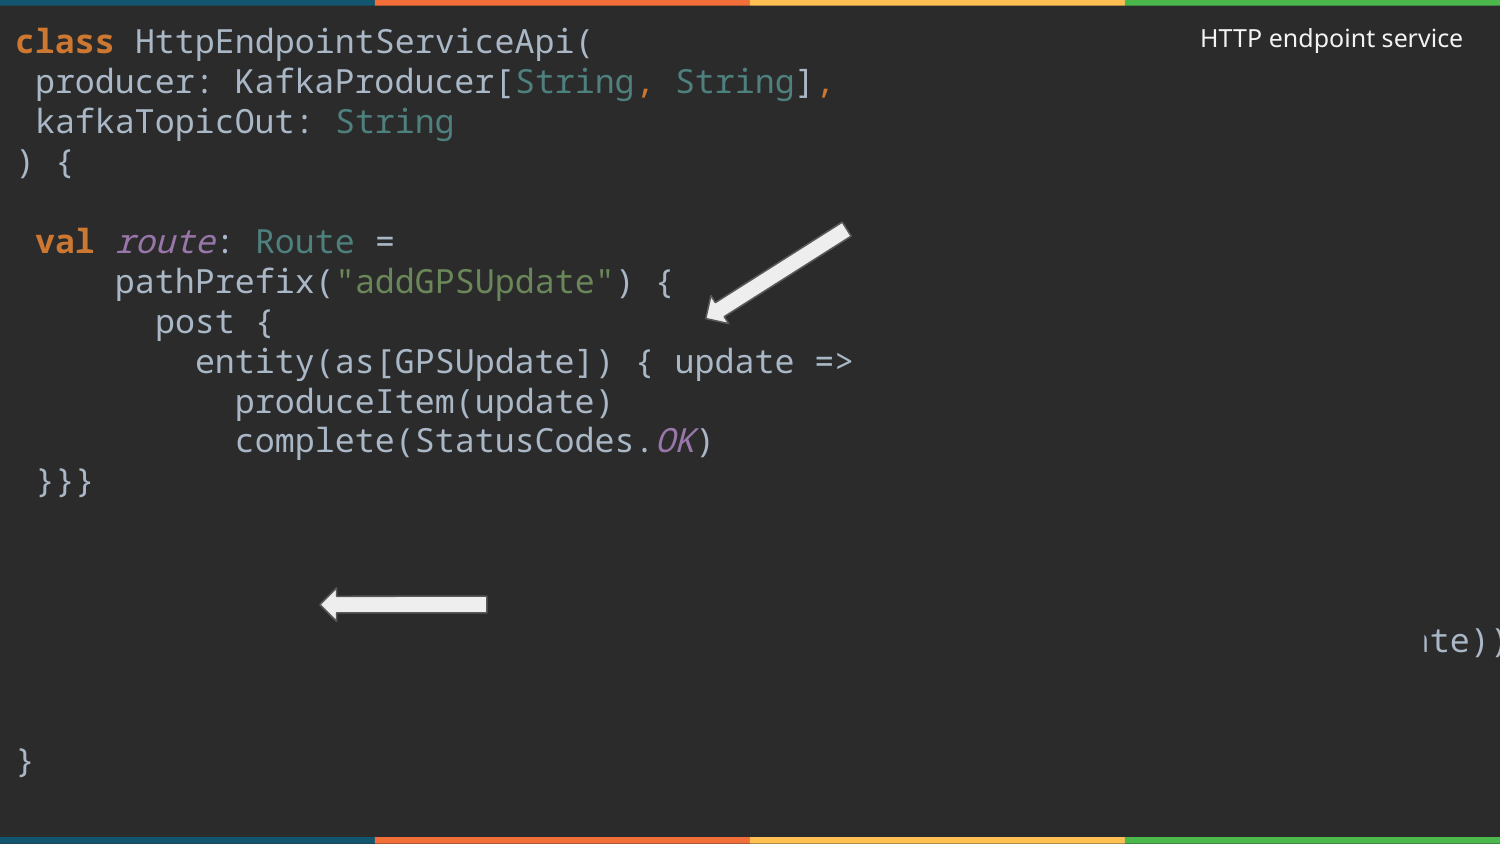

class HttpEndpointServiceApi(
 producer: KafkaProducer[String, String],
 kafkaTopicOut: String
) {
 val route: Route =
 pathPrefix("addGPSUpdate") {
 post {
 entity(as[GPSUpdate]) { update =>
 produceItem(update)
 complete(StatusCodes.OK)
 }}}
 def produceItem(update: GPSUpdate) = {
 producer.send(
 new ProducerRecord[String, String](kafkaTopicOut, Json.toJson(update))
 )
 }
}
HTTP endpoint service